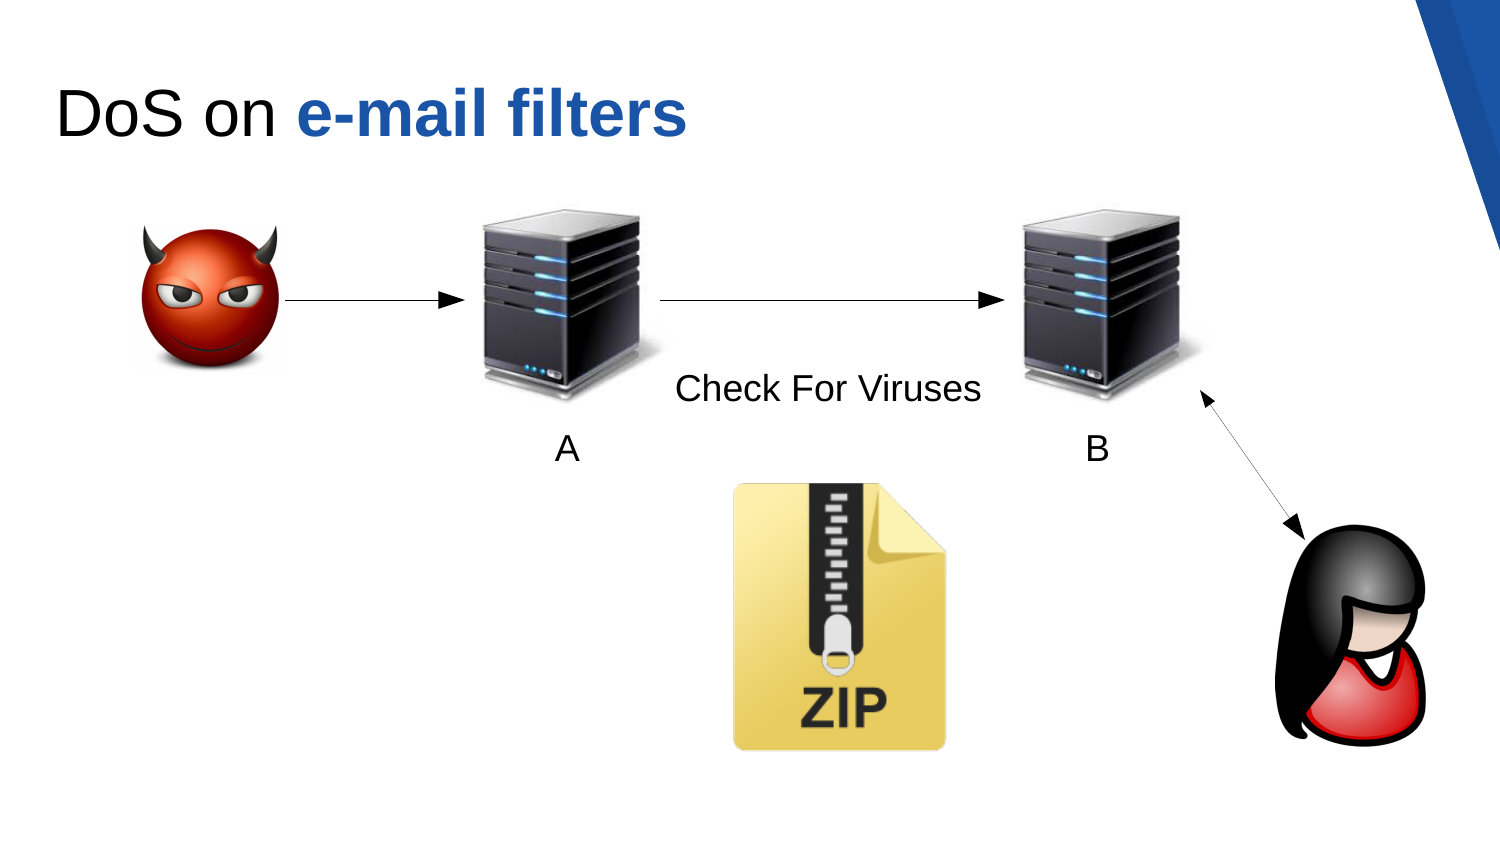

# DoS on e-mail filters
Check For Viruses
A
B